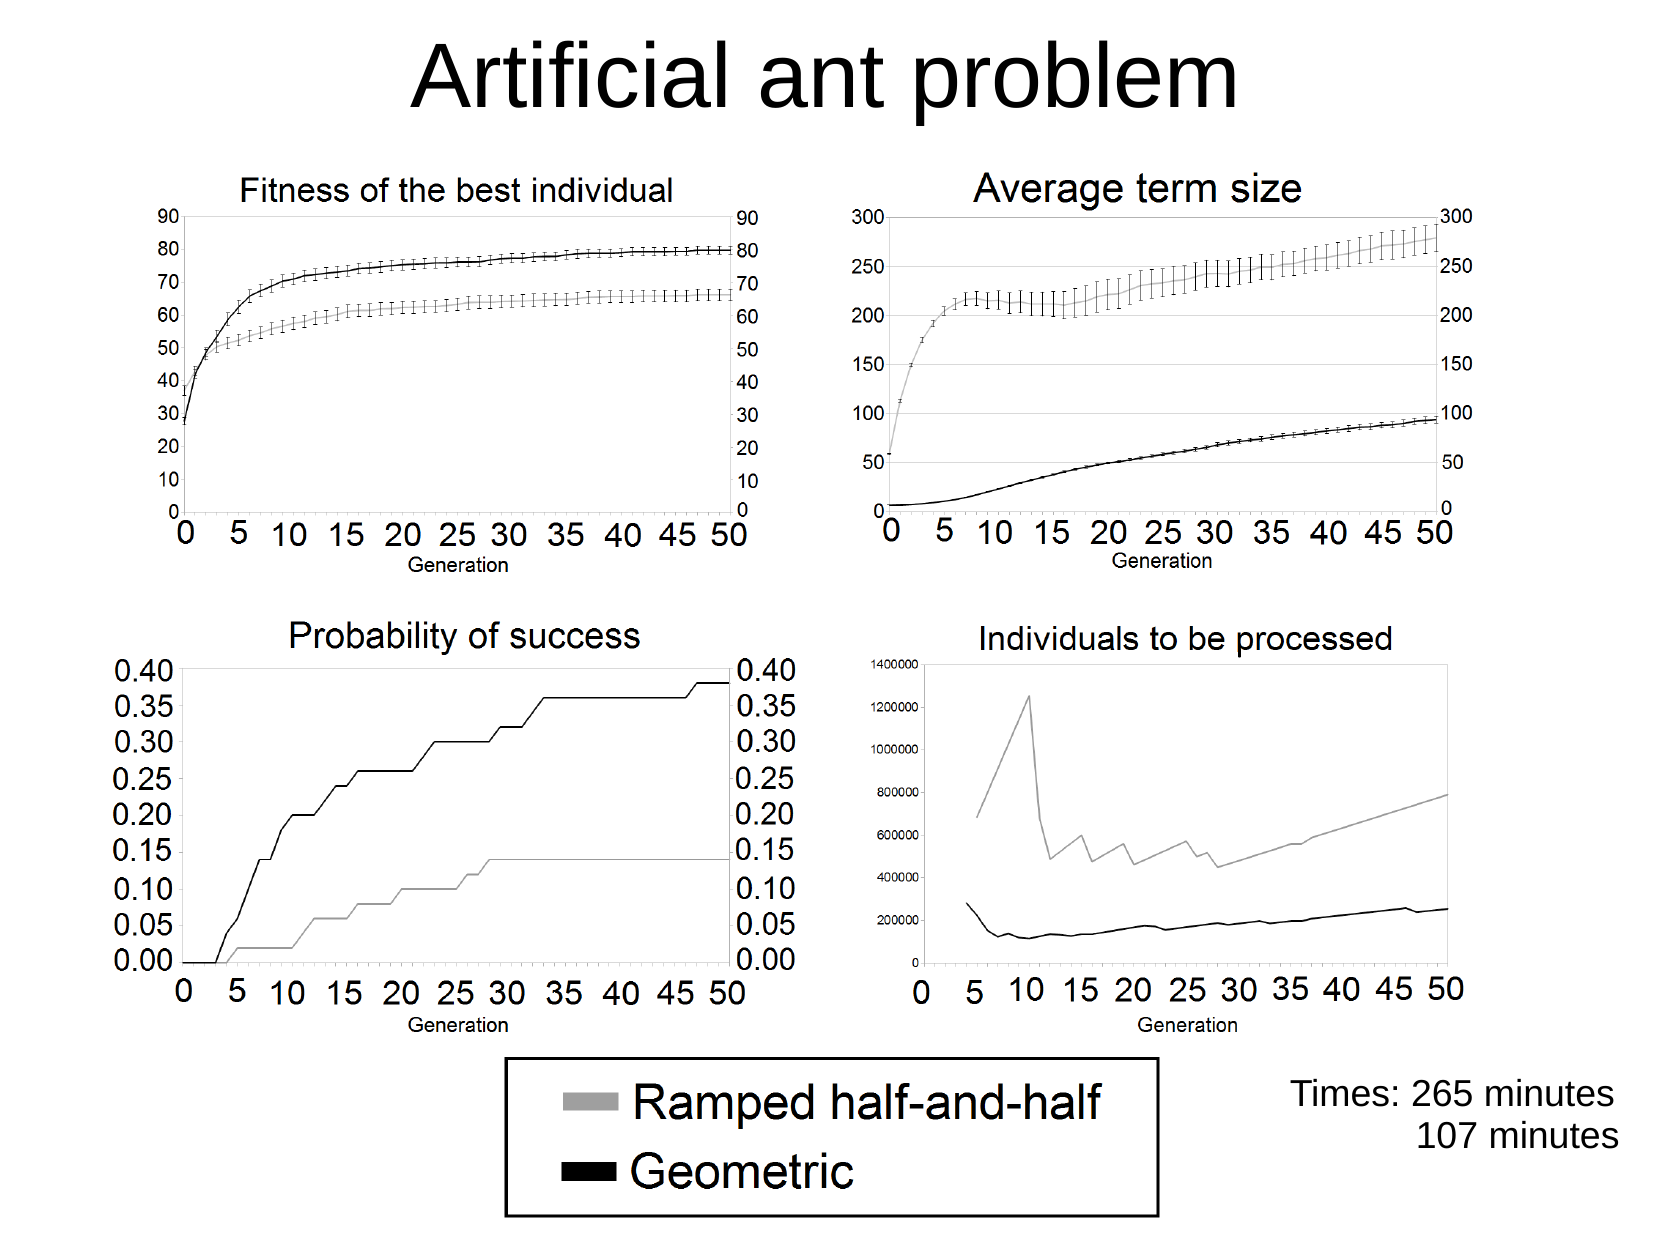

# Artificial ant problem
Times: 265 minutes
 107 minutes